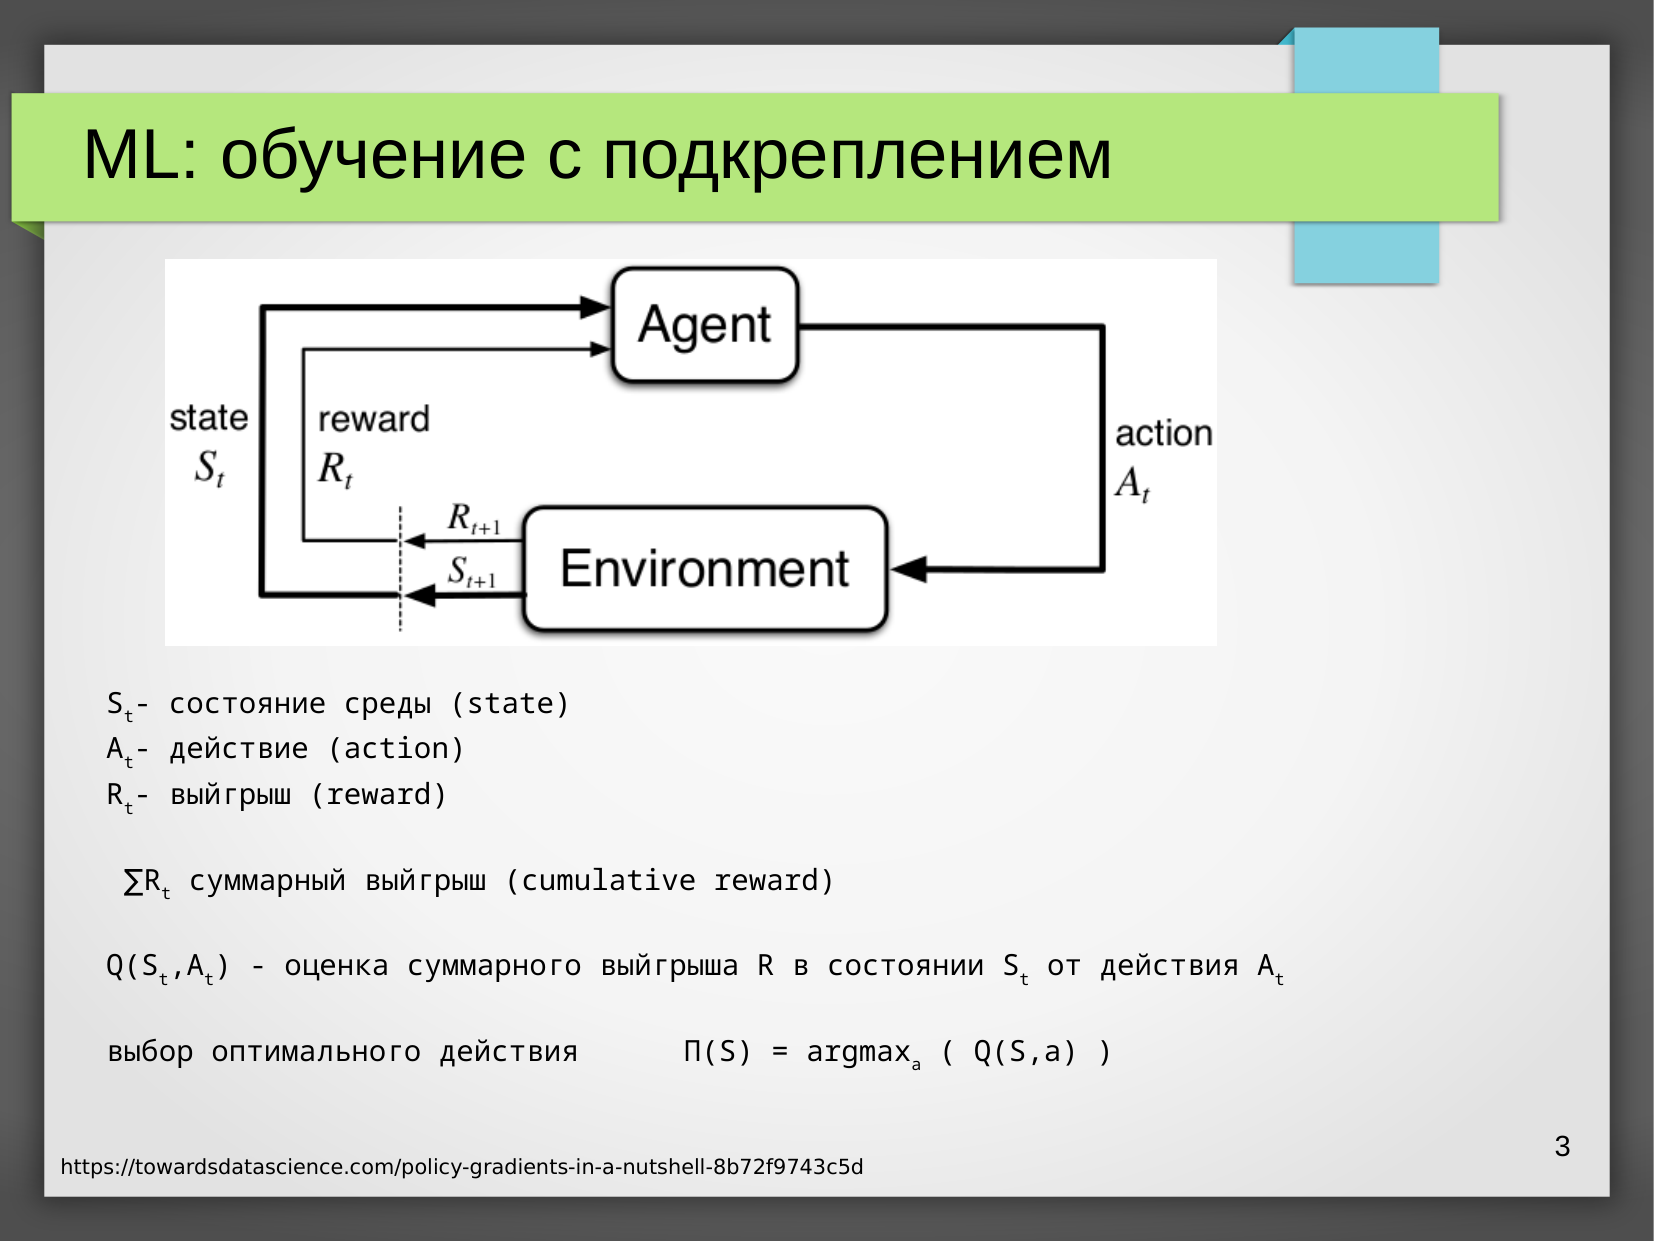

# ML: обучение с подкреплением
St- состояние среды (state)
At- действие (action)
Rt- выйгрыш (reward)
 ∑Rt суммарный выйгрыш (cumulative reward)
Q(St,At) - оценка суммарного выйгрыша R в состоянии St от действия At
выбор оптимального действия П(S) = argmaxа ( Q(S,a) )
3
https://towardsdatascience.com/policy-gradients-in-a-nutshell-8b72f9743c5d